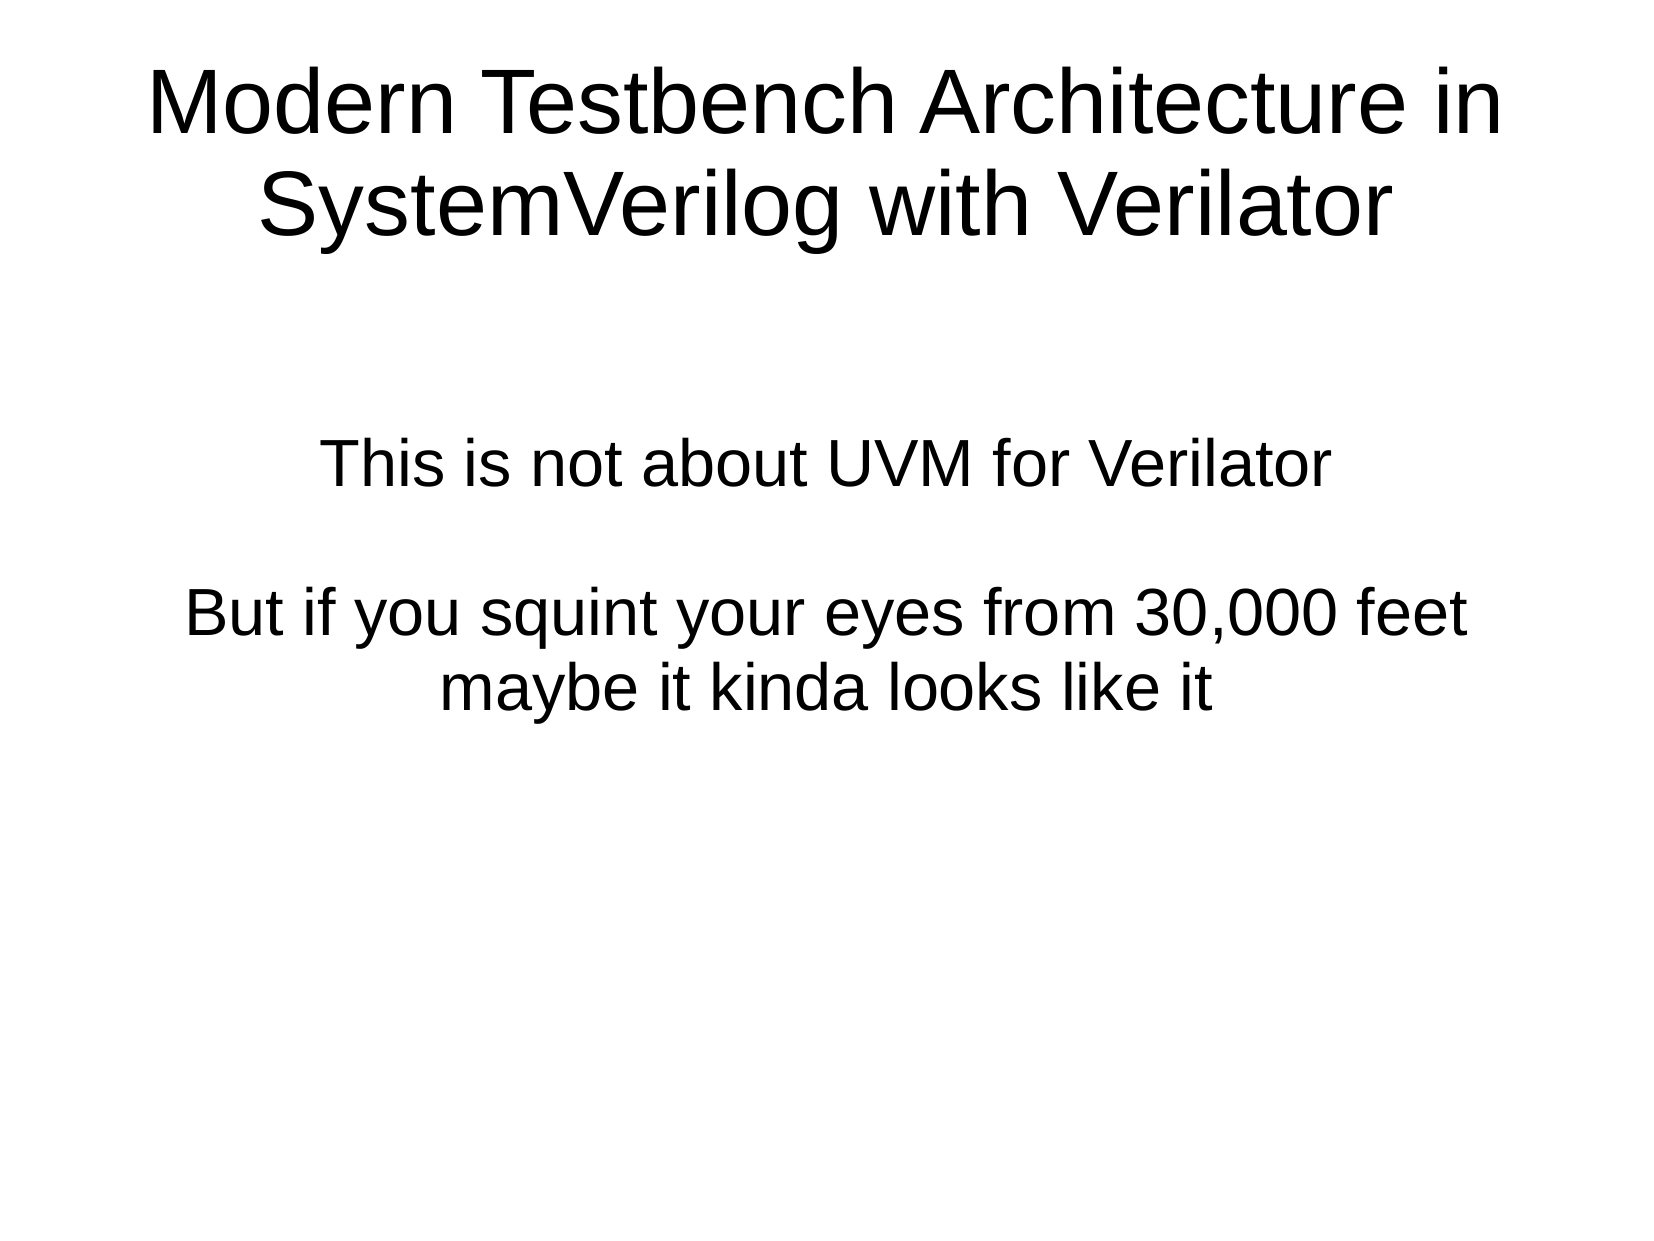

# Modern Testbench Architecture in SystemVerilog with Verilator
This is not about UVM for Verilator
But if you squint your eyes from 30,000 feet maybe it kinda looks like it